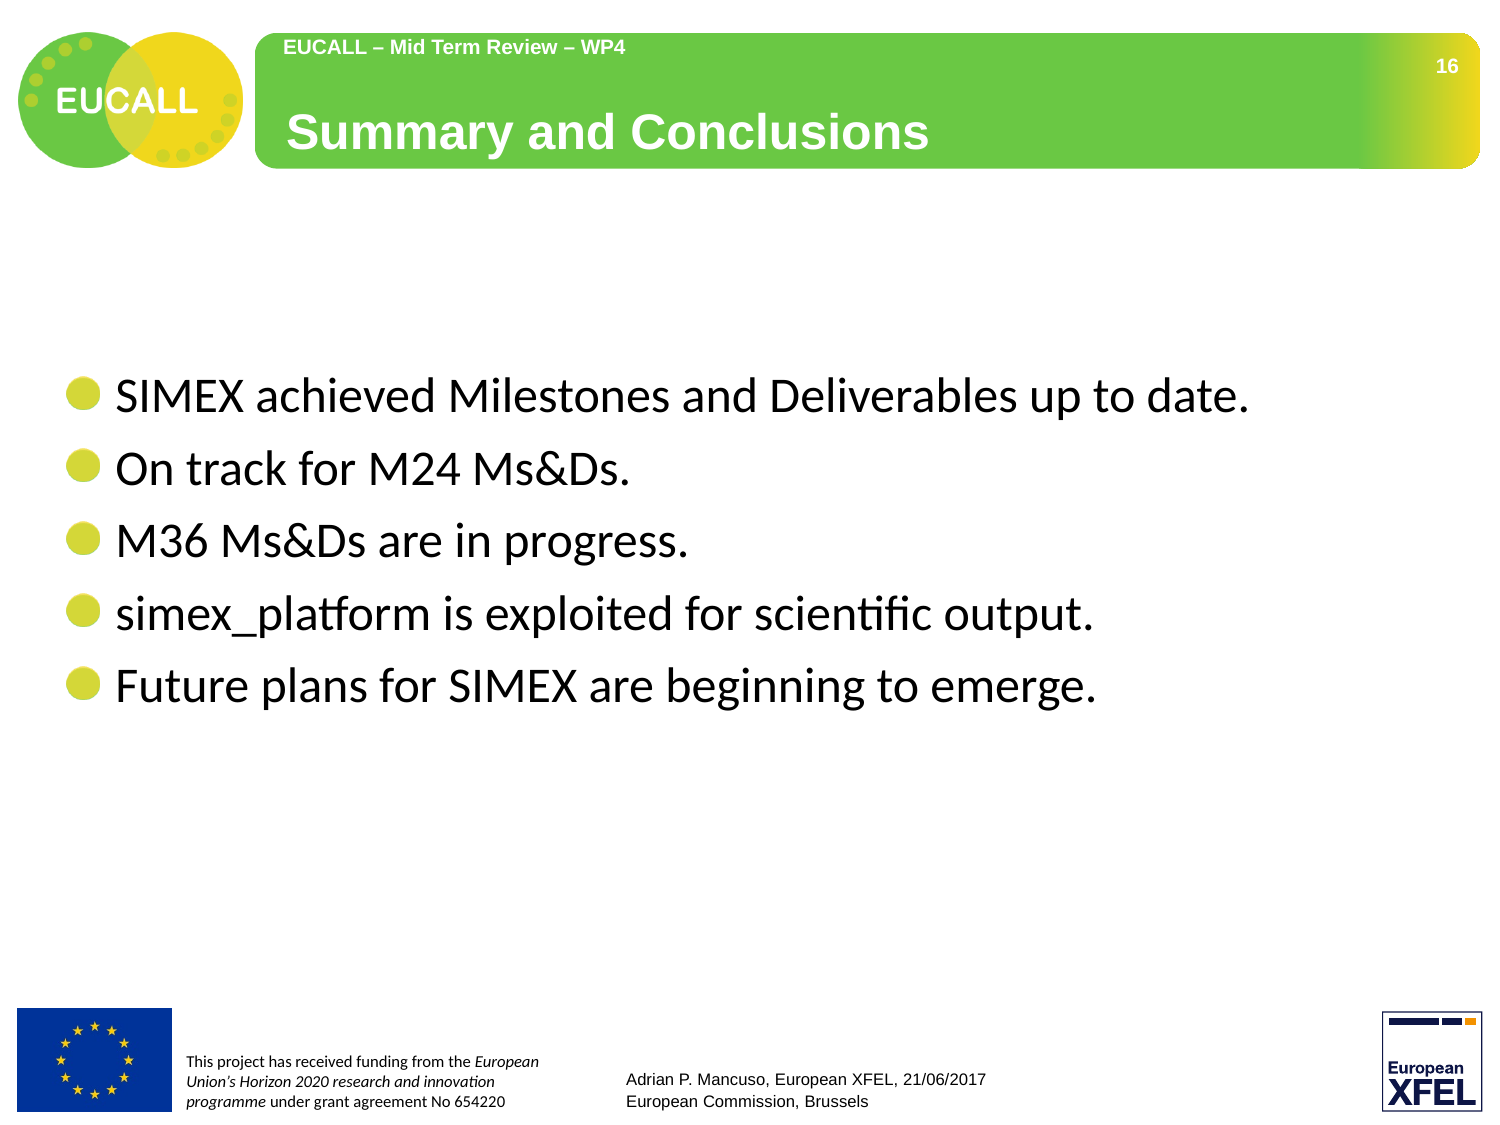

Summary and Conclusions
SIMEX achieved Milestones and Deliverables up to date.
On track for M24 Ms&Ds.
M36 Ms&Ds are in progress.
simex_platform is exploited for scientific output.
Future plans for SIMEX are beginning to emerge.